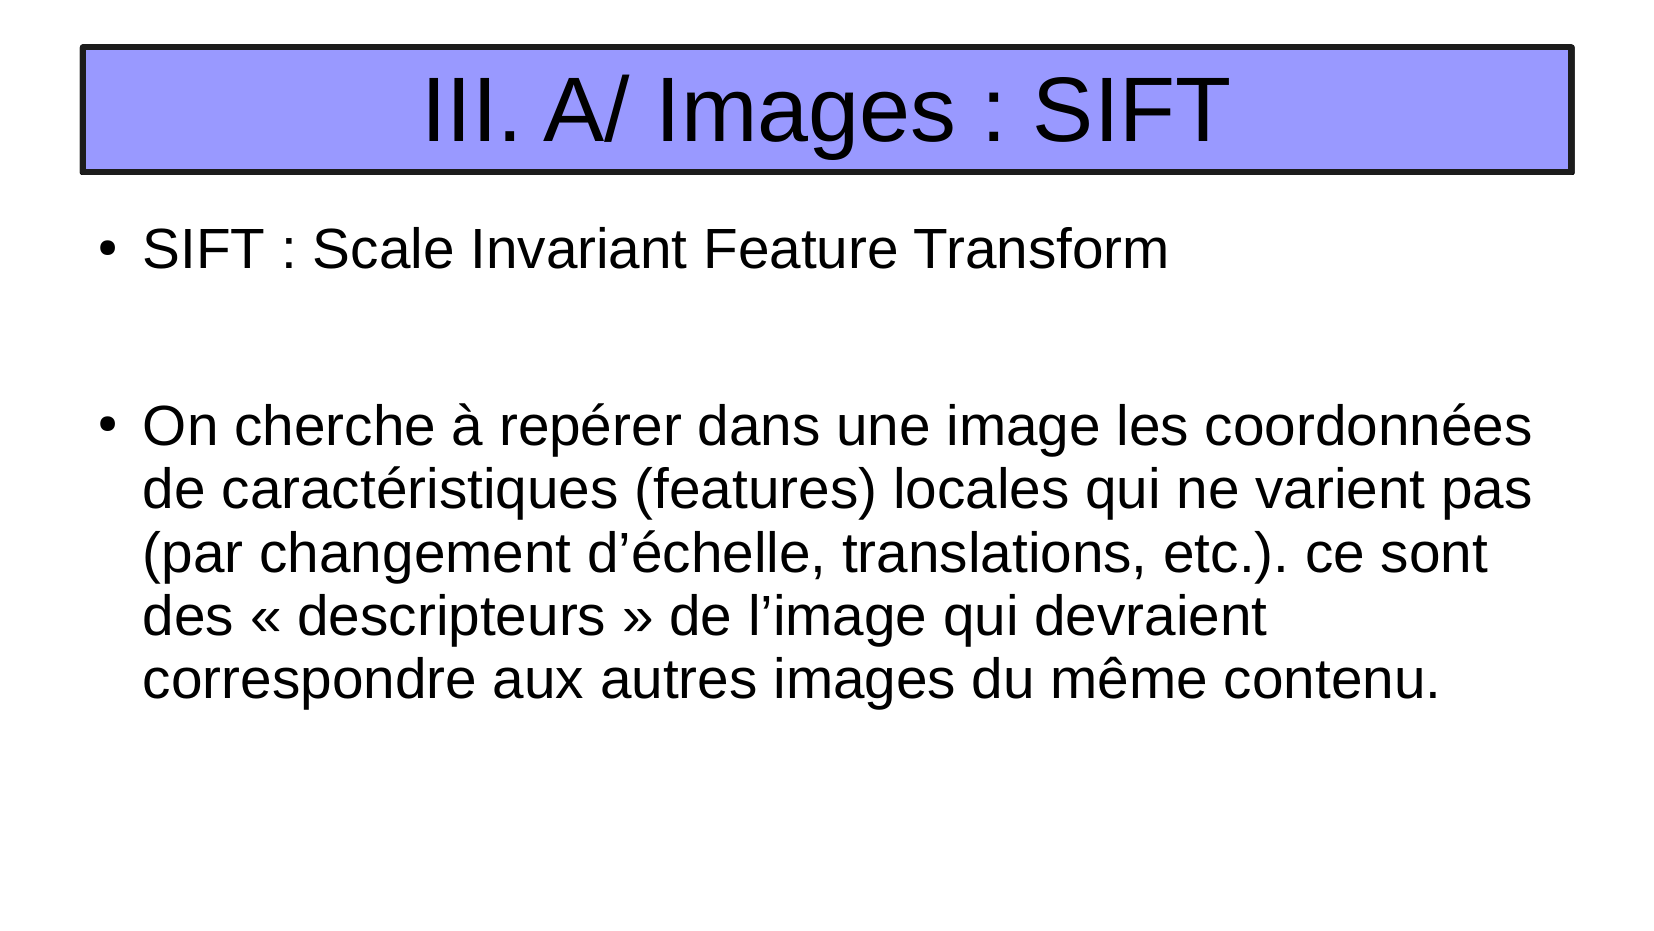

III. A/ Images : SIFT
# SIFT : Scale Invariant Feature Transform
On cherche à repérer dans une image les coordonnées de caractéristiques (features) locales qui ne varient pas (par changement d’échelle, translations, etc.). ce sont des « descripteurs » de l’image qui devraient correspondre aux autres images du même contenu.